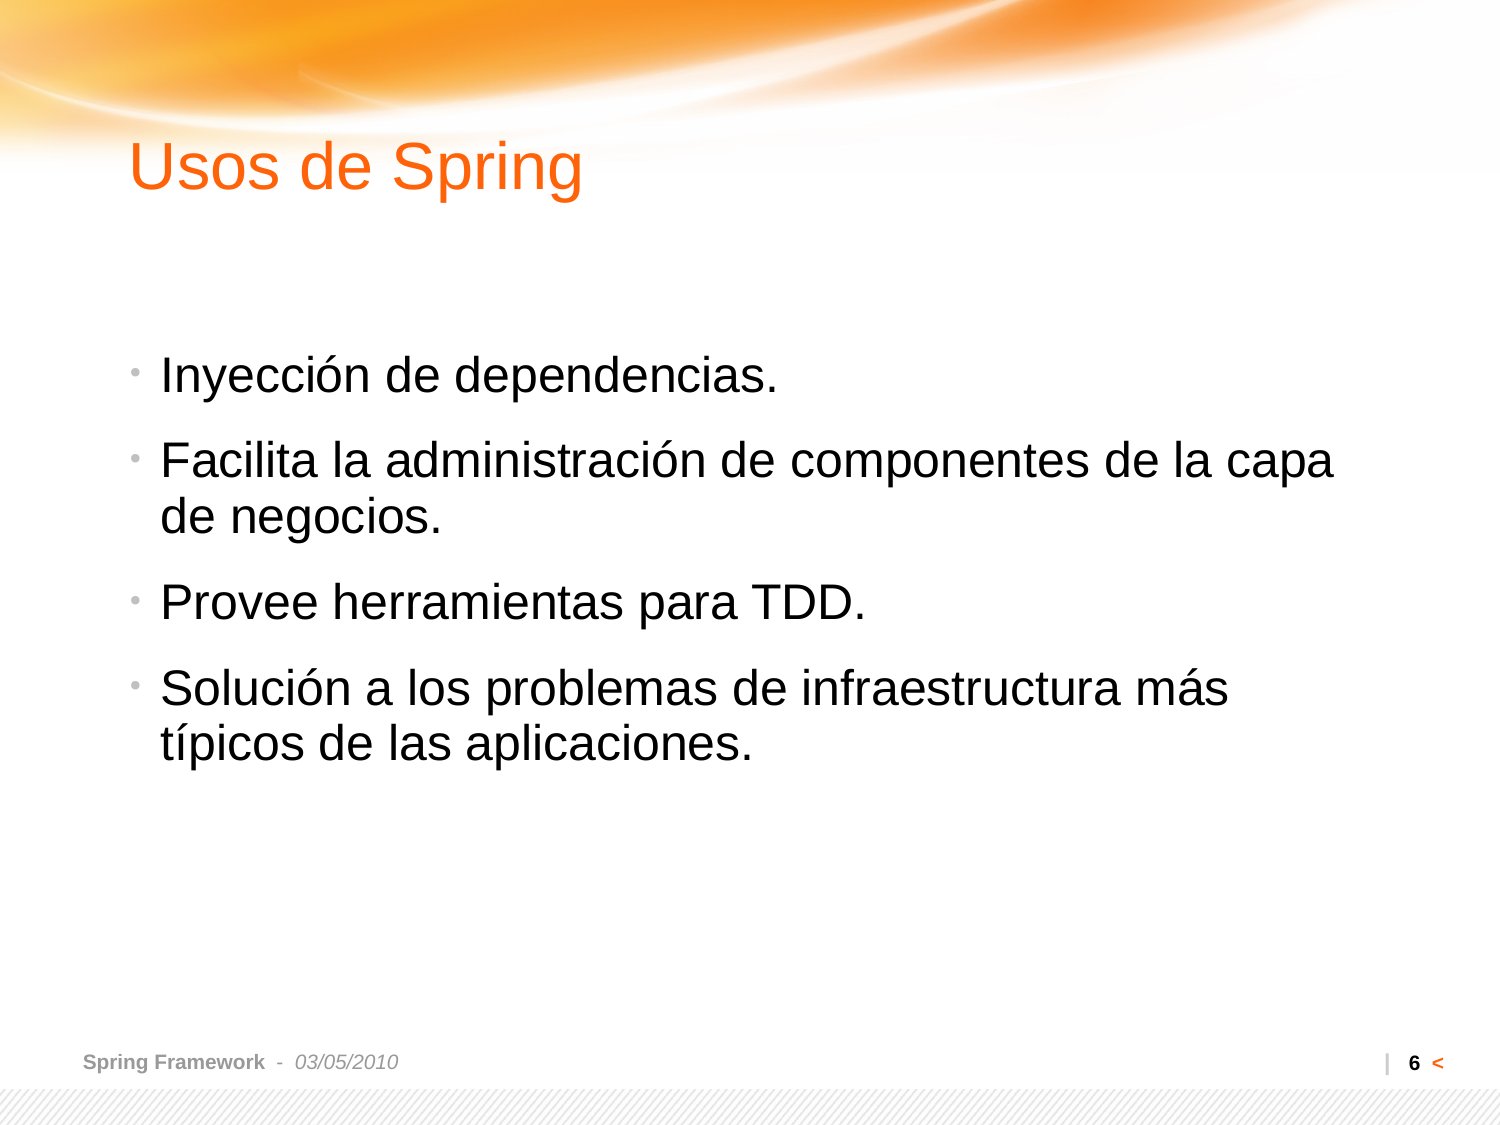

# Usos de Spring
Inyección de dependencias.
Facilita la administración de componentes de la capa de negocios.
Provee herramientas para TDD.
Solución a los problemas de infraestructura más típicos de las aplicaciones.